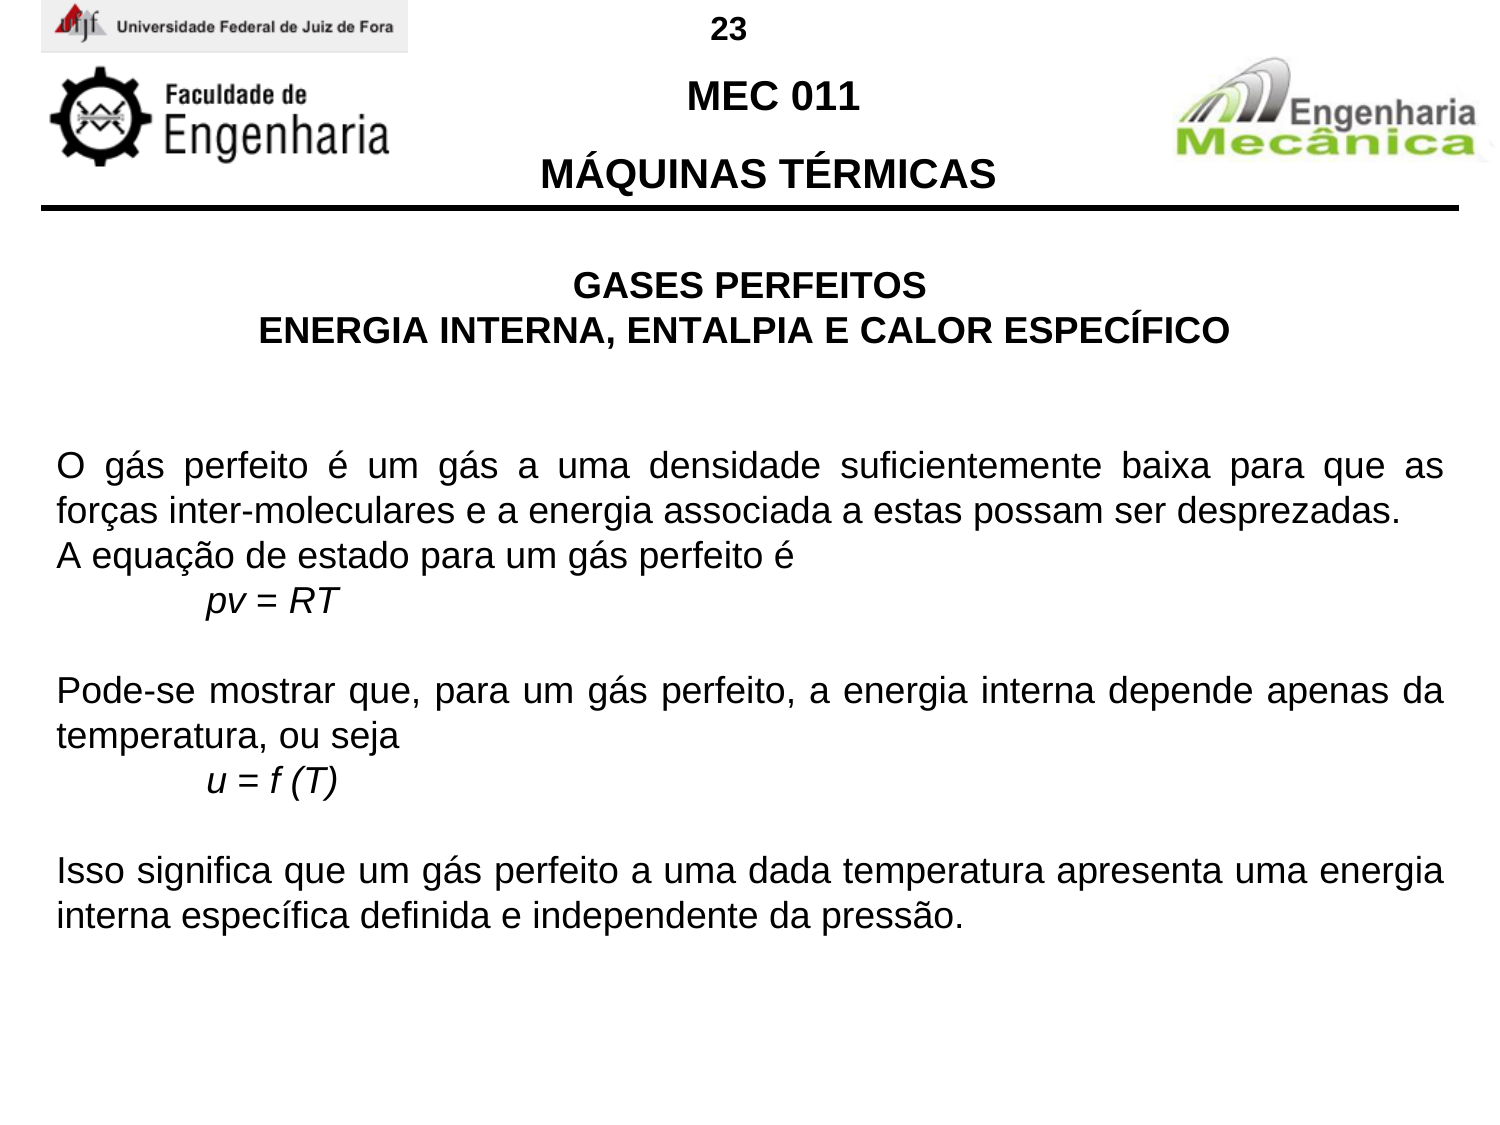

GASES PERFEITOS
ENERGIA INTERNA, ENTALPIA E CALOR ESPECÍFICO
O gás perfeito é um gás a uma densidade suficientemente baixa para que as forças inter-moleculares e a energia associada a estas possam ser desprezadas.
A equação de estado para um gás perfeito é
	pv = RT
Pode-se mostrar que, para um gás perfeito, a energia interna depende apenas da temperatura, ou seja
	u = f (T)
Isso significa que um gás perfeito a uma dada temperatura apresenta uma energia interna específica definida e independente da pressão.